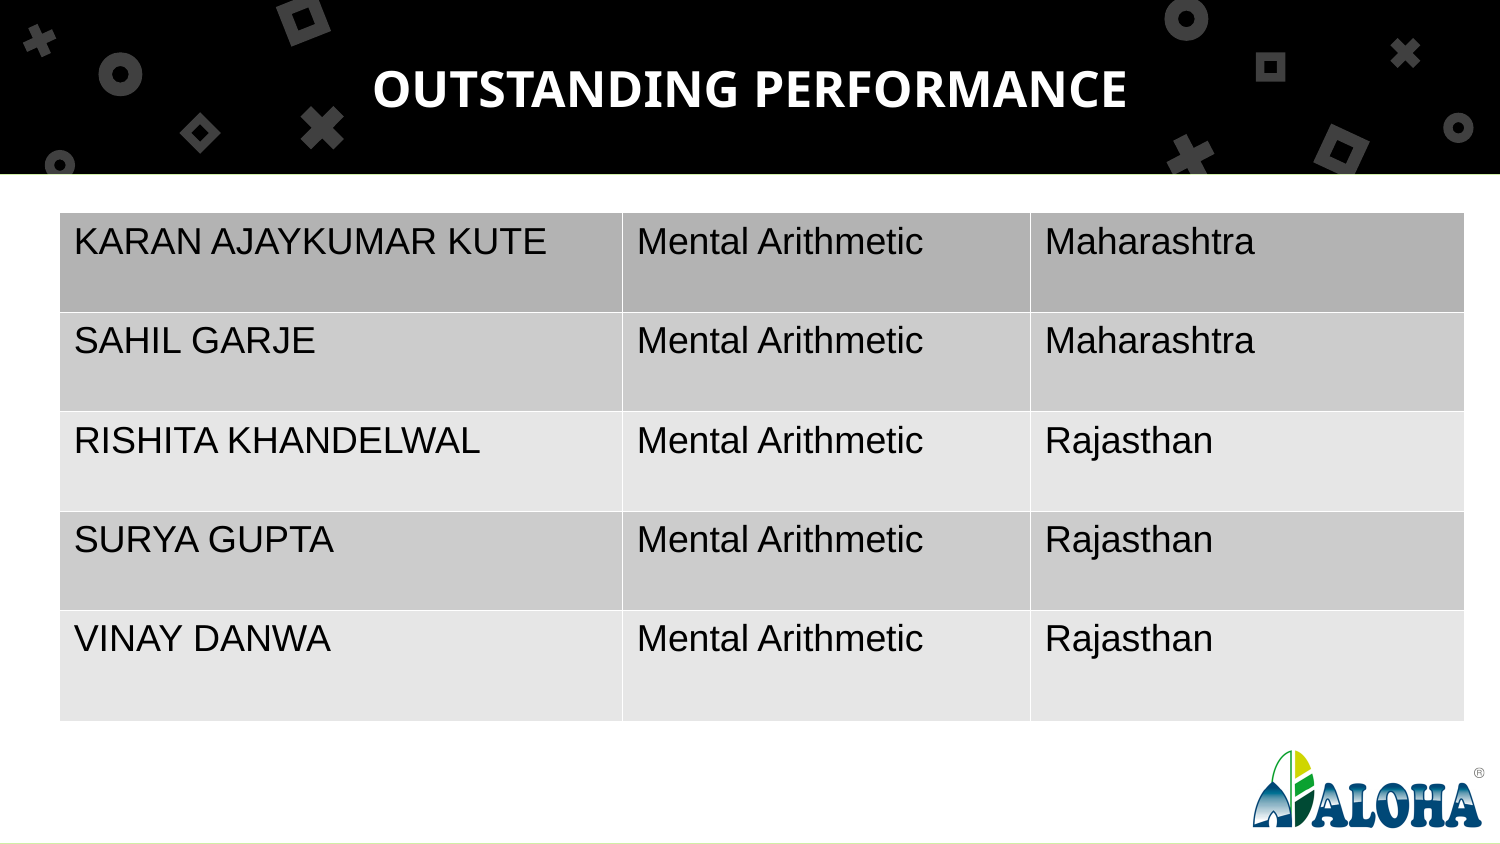

OUTSTANDING PERFORMANCE
| KARAN AJAYKUMAR KUTE | Mental Arithmetic | Maharashtra |
| --- | --- | --- |
| SAHIL GARJE | Mental Arithmetic | Maharashtra |
| RISHITA KHANDELWAL | Mental Arithmetic | Rajasthan |
| SURYA GUPTA | Mental Arithmetic | Rajasthan |
| VINAY DANWA | Mental Arithmetic | Rajasthan |